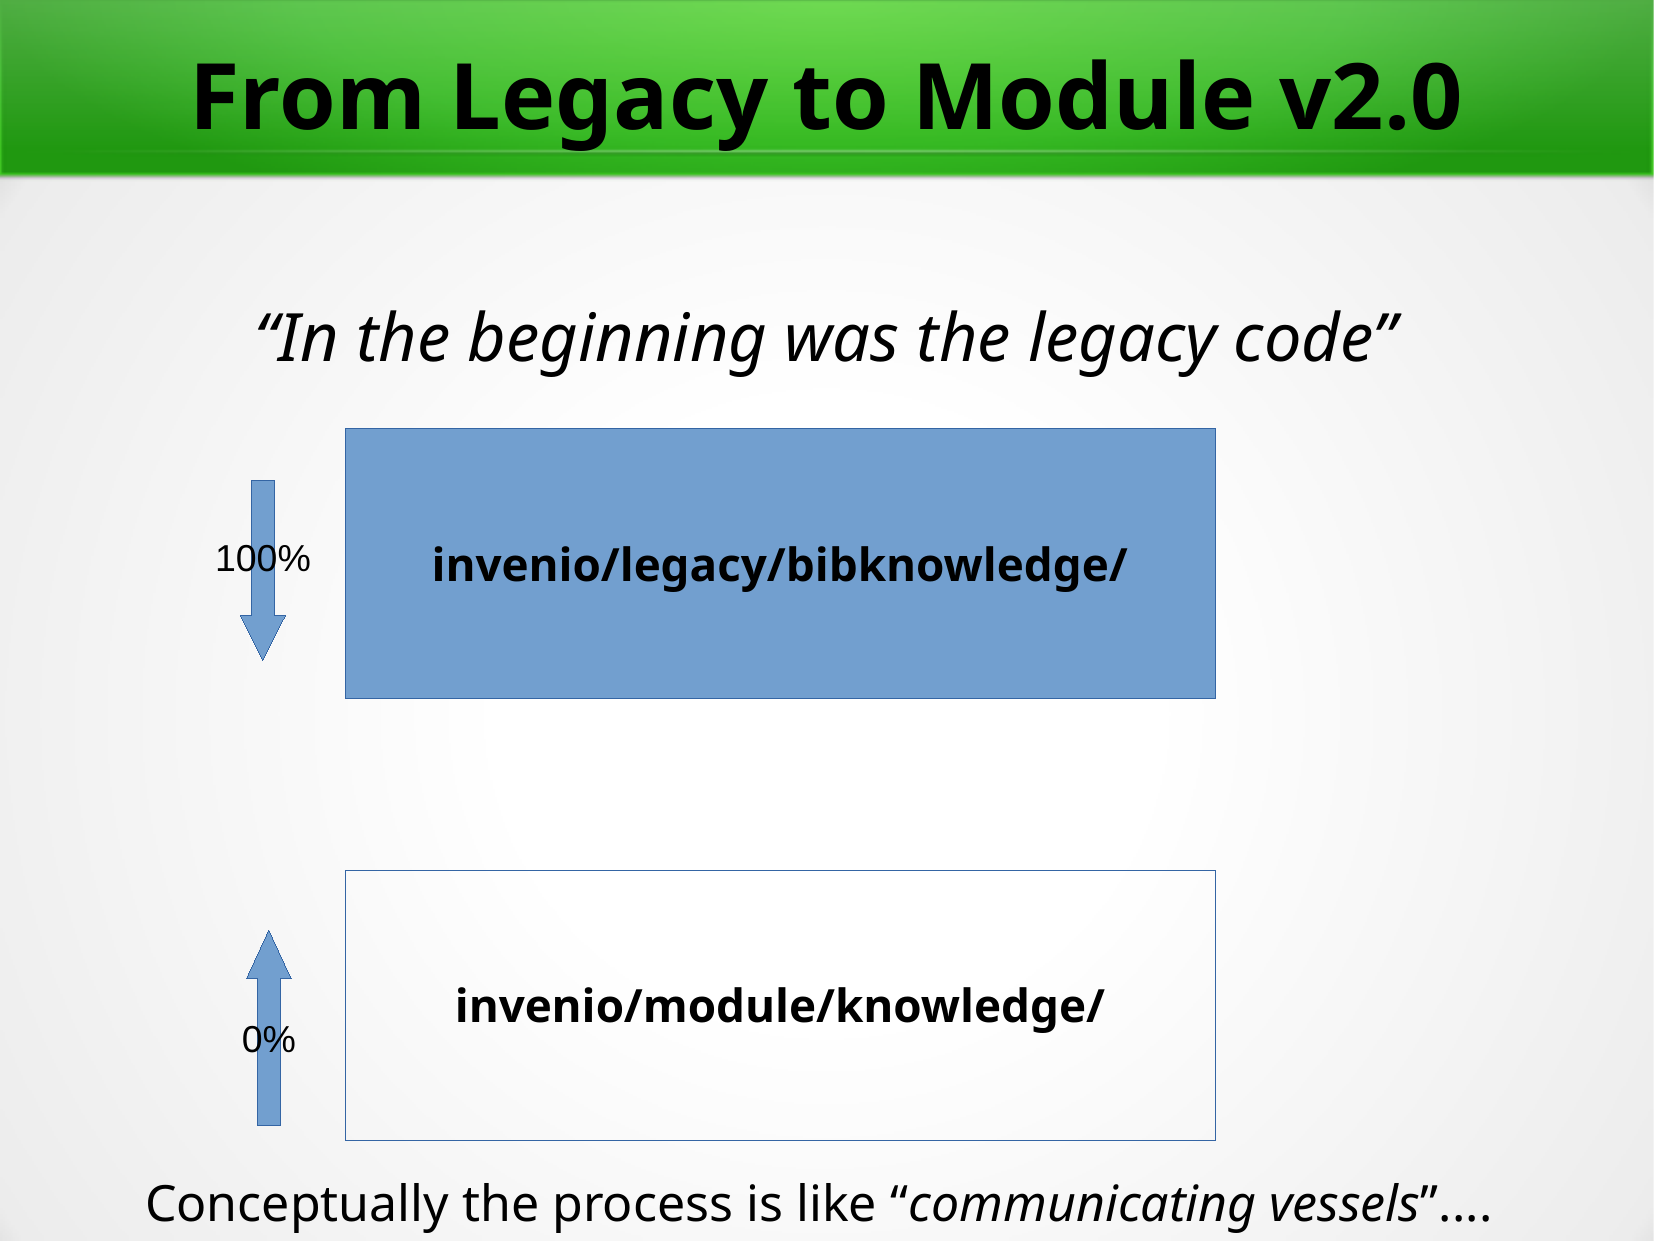

# From Legacy to Module v2.0
“In the beginning was the legacy code”
invenio/legacy/bibknowledge/
100%
invenio/module/knowledge/
0%
Conceptually the process is like “communicating vessels”....